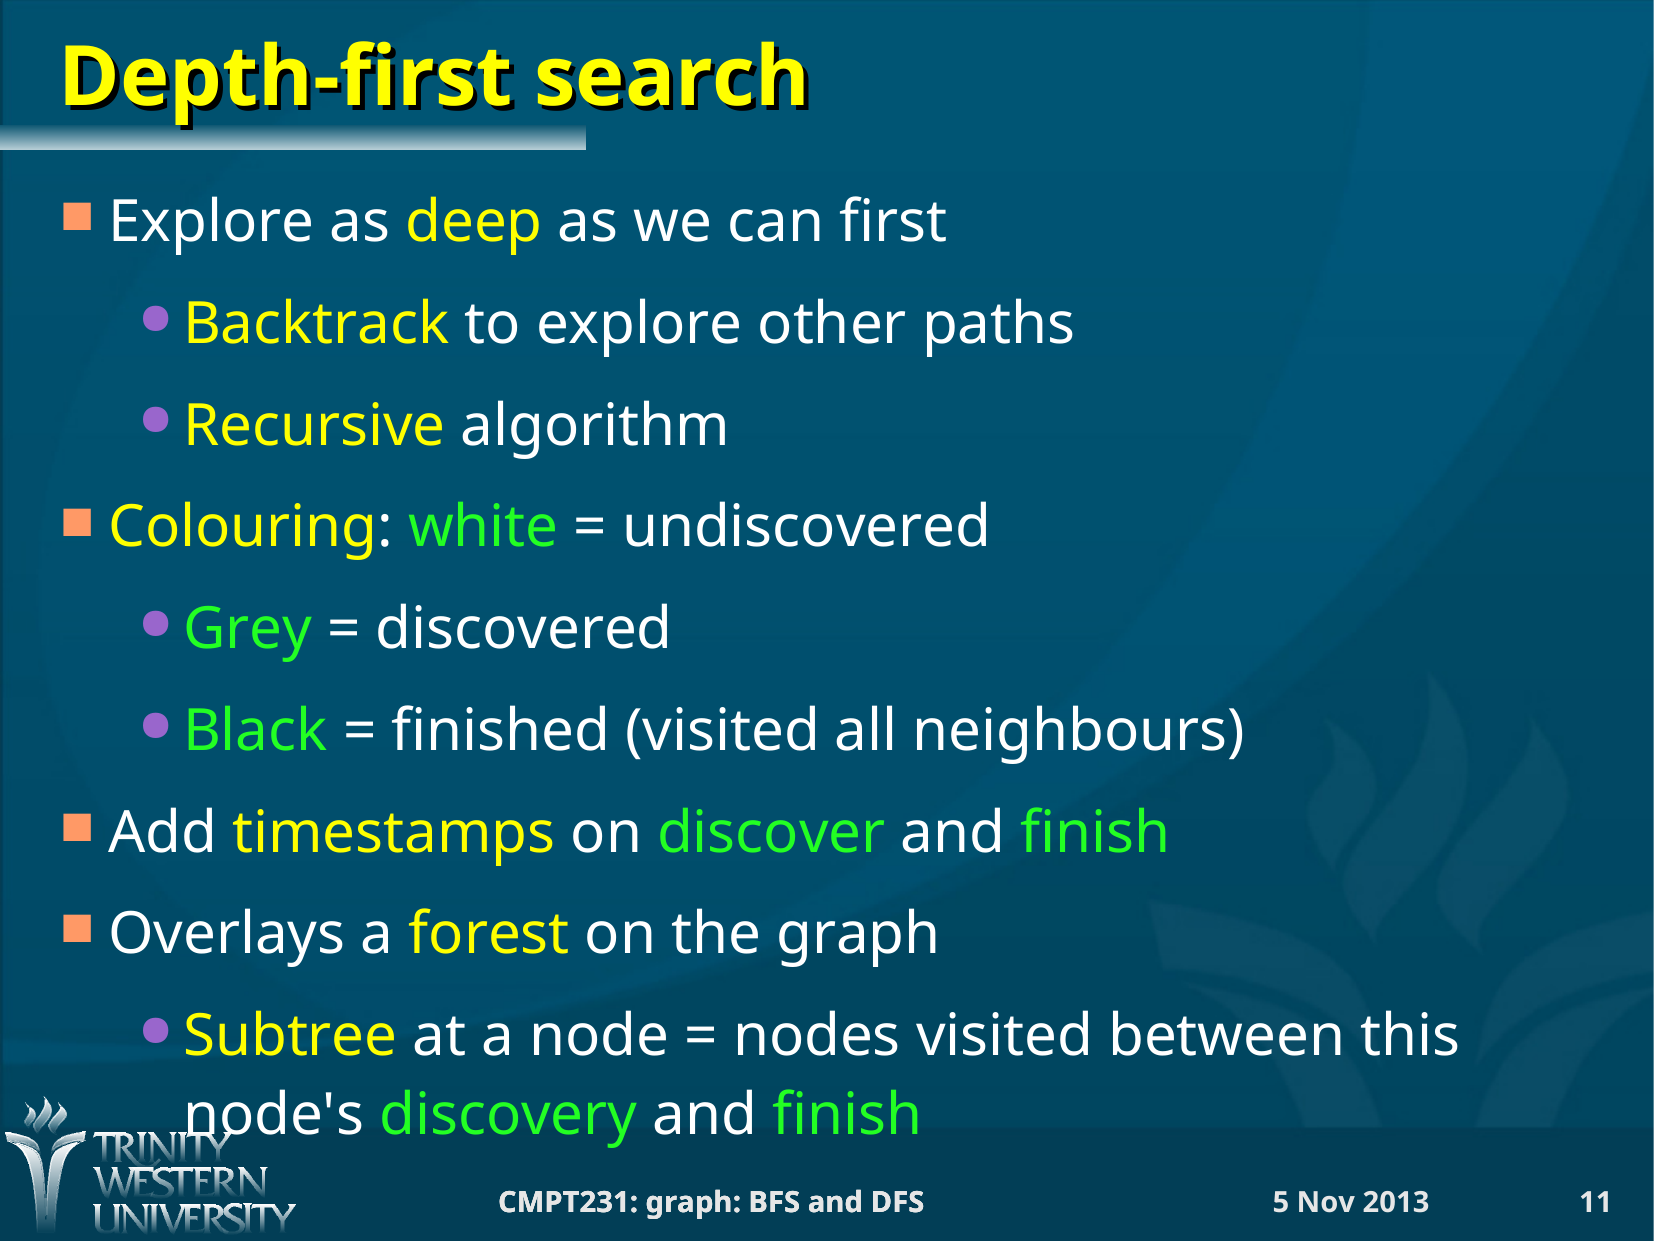

# Depth-first search
Explore as deep as we can first
Backtrack to explore other paths
Recursive algorithm
Colouring: white = undiscovered
Grey = discovered
Black = finished (visited all neighbours)
Add timestamps on discover and finish
Overlays a forest on the graph
Subtree at a node = nodes visited between this node's discovery and finish
CMPT231: graph: BFS and DFS
5 Nov 2013
11